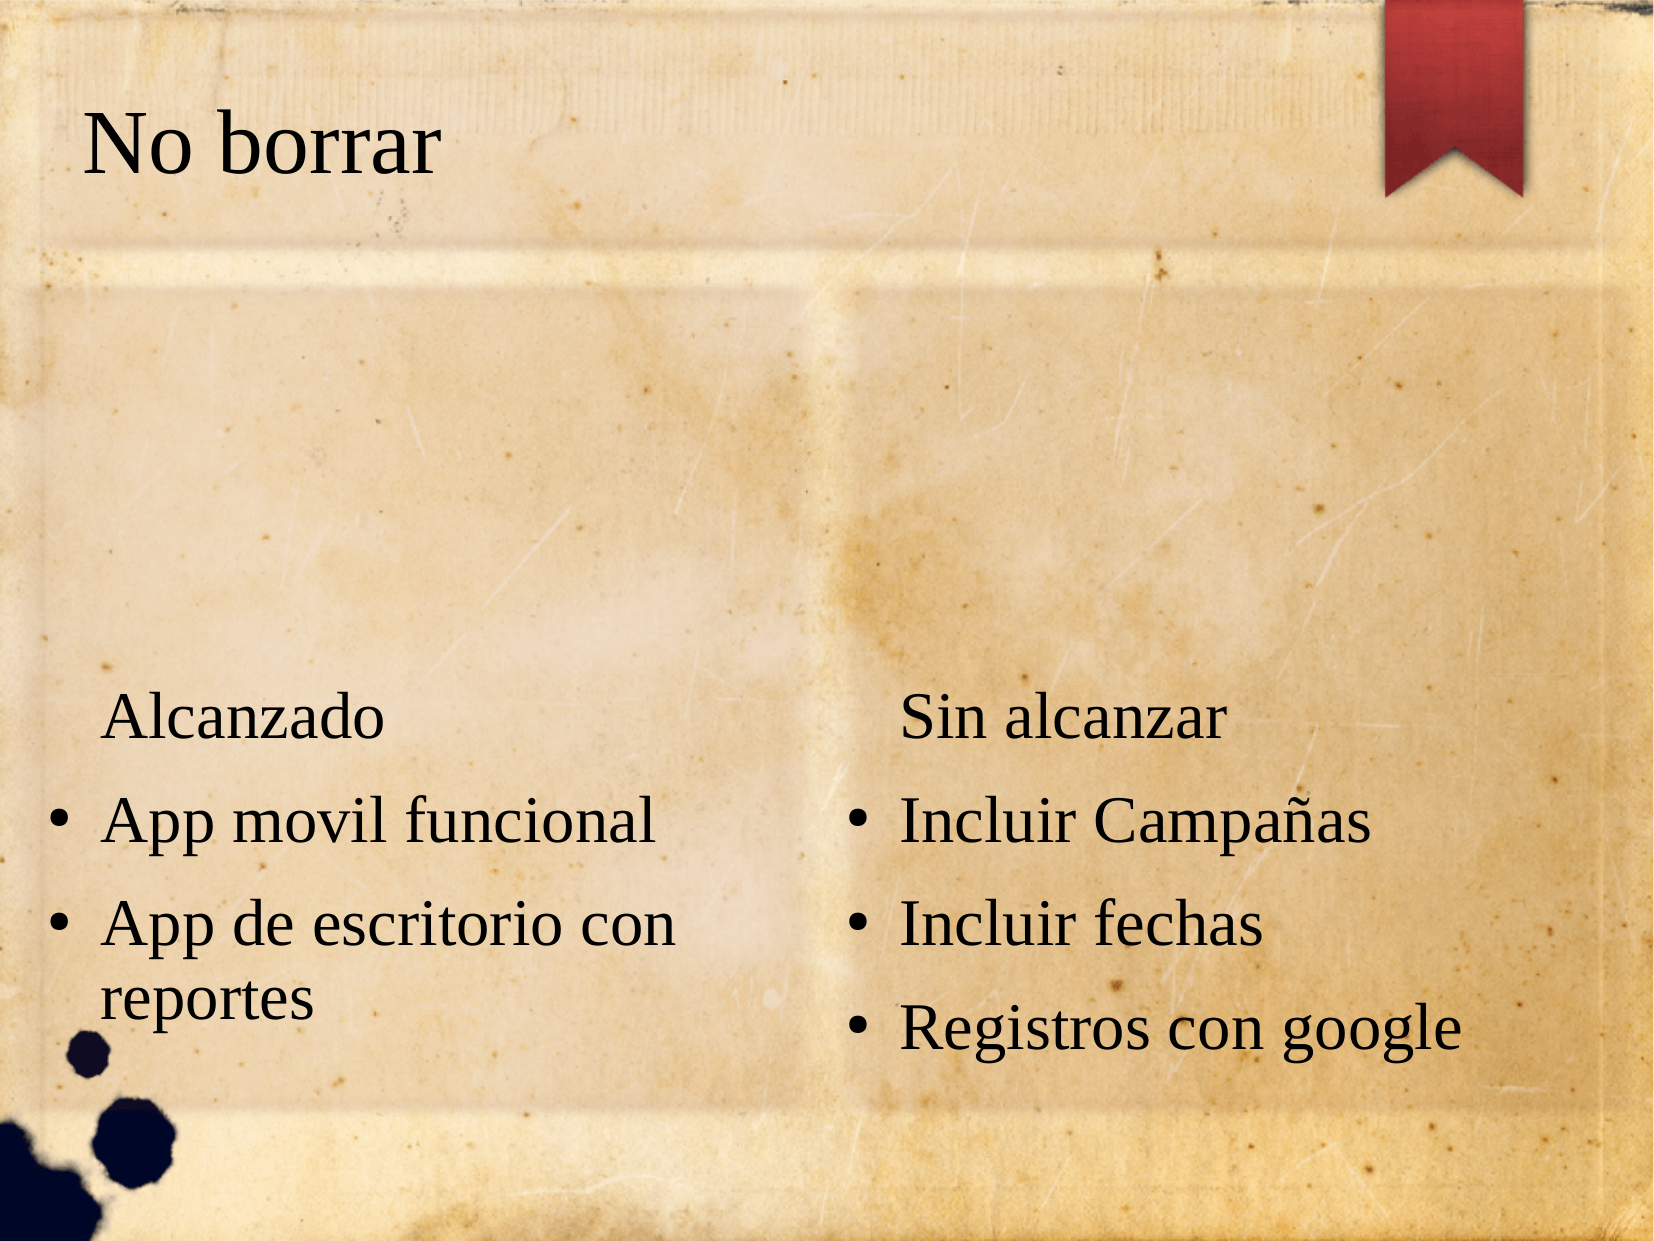

# No borrar
Alcanzado
App movil funcional
App de escritorio con reportes
Sin alcanzar
Incluir Campañas
Incluir fechas
Registros con google